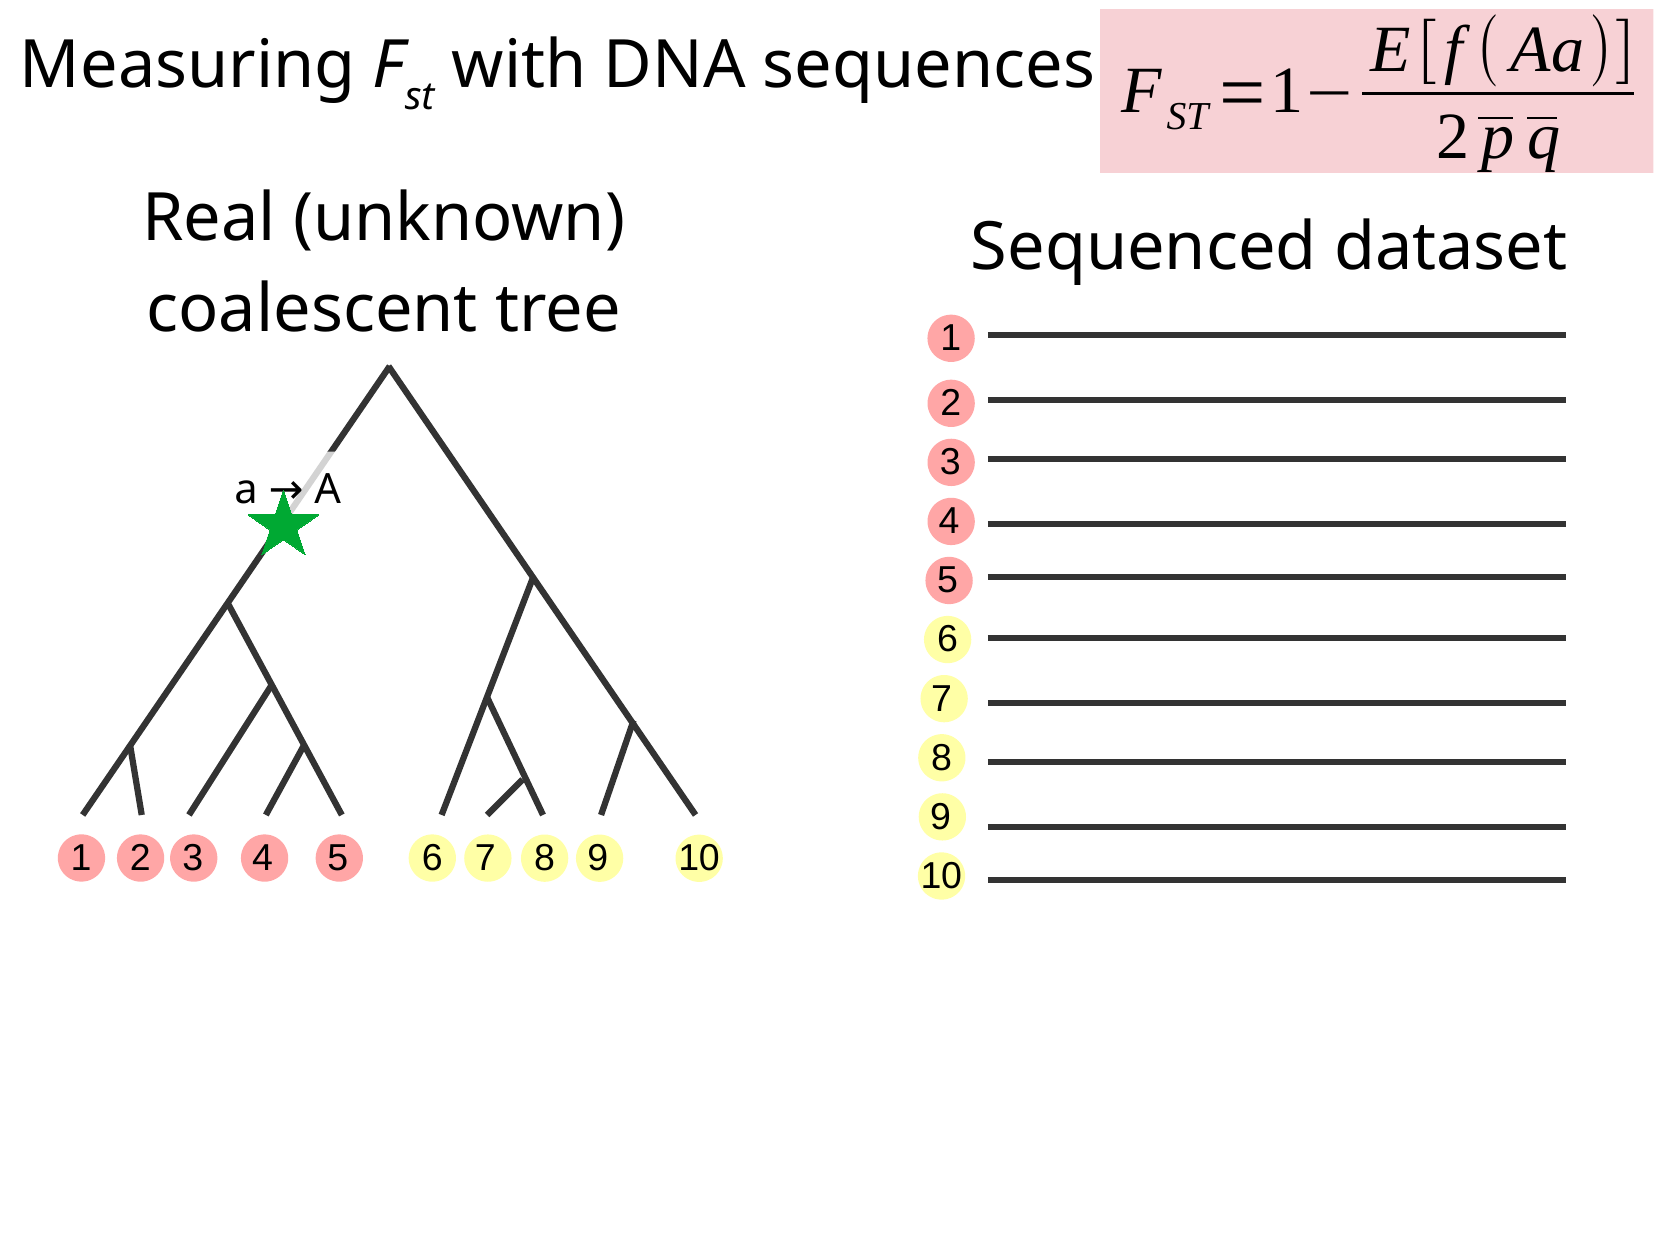

Measuring Fst with DNA sequences
Real (unknown)
coalescent tree
Sequenced dataset
1
2
3
a → A
4
5
6
7
8
9
1
2
3
4
5
6
7
8
9
10
10